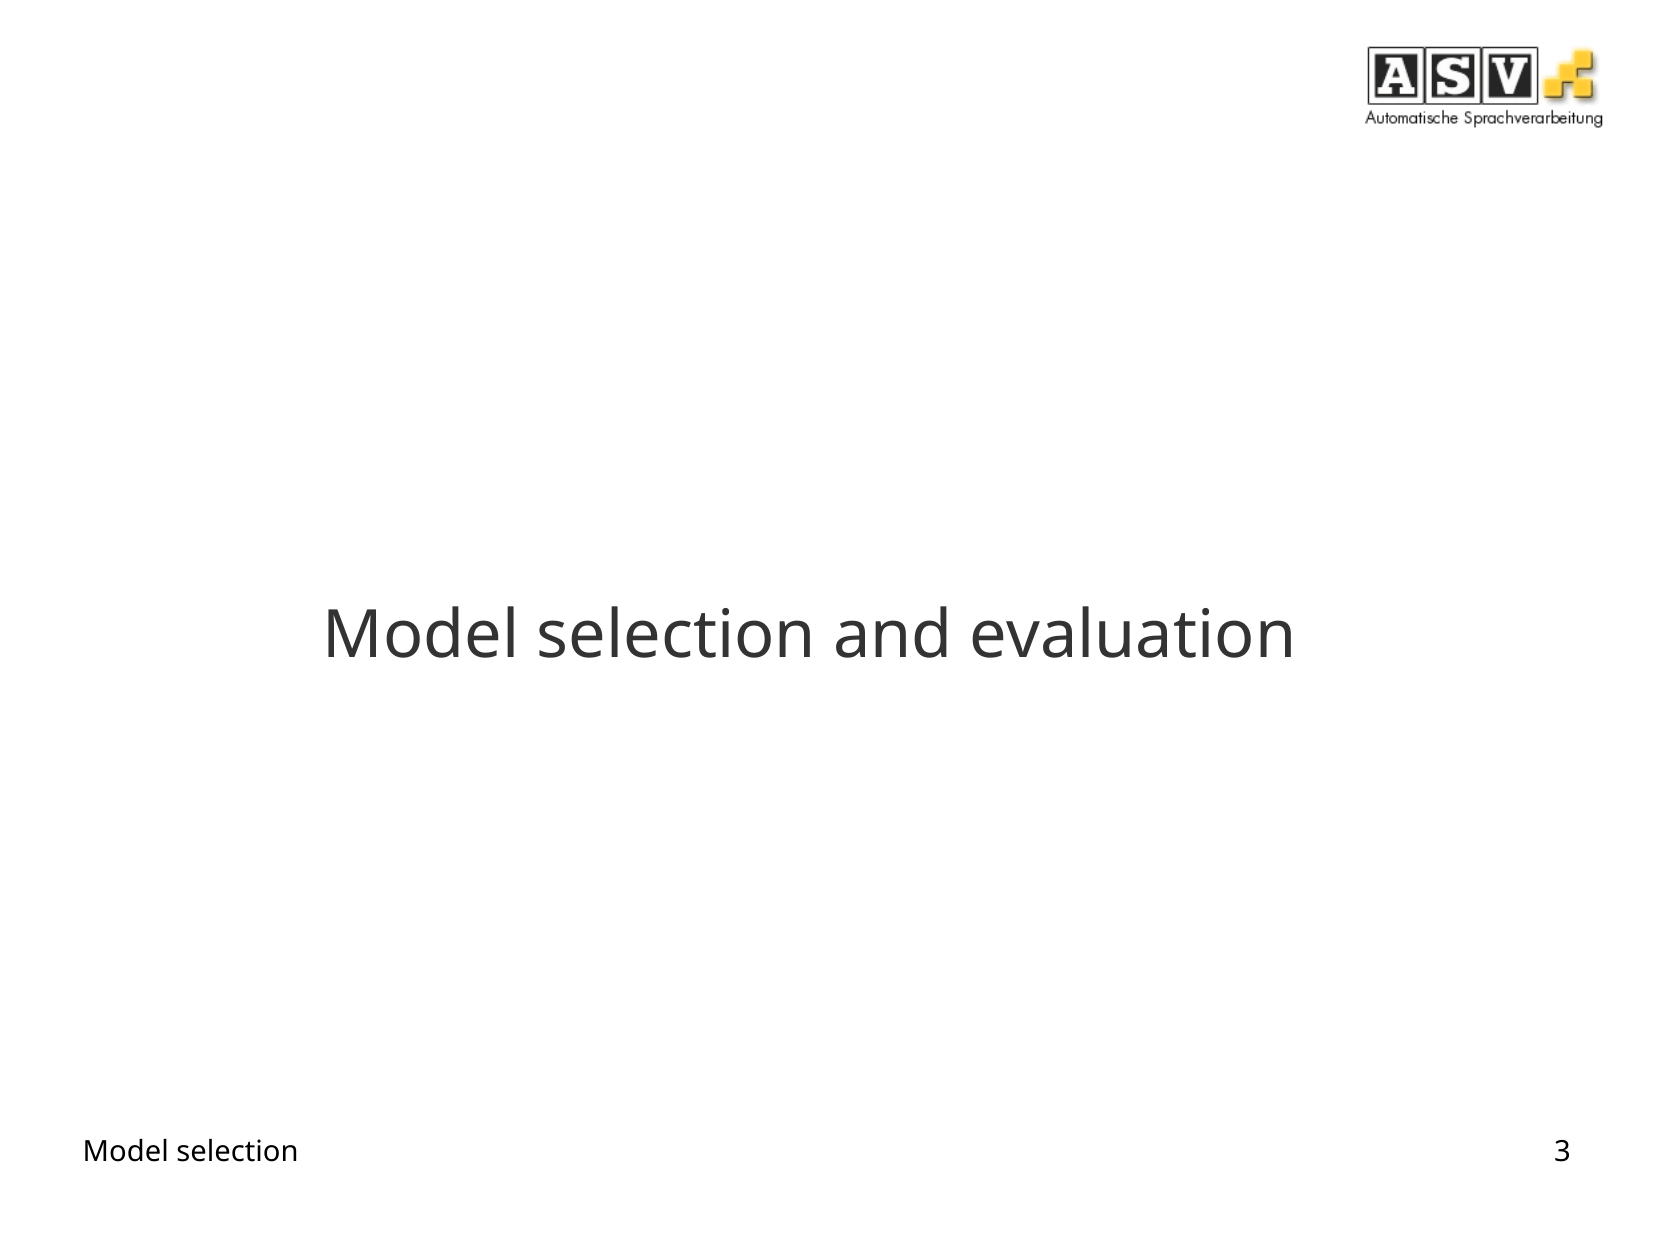

#
Model selection and evaluation
Model selection
3